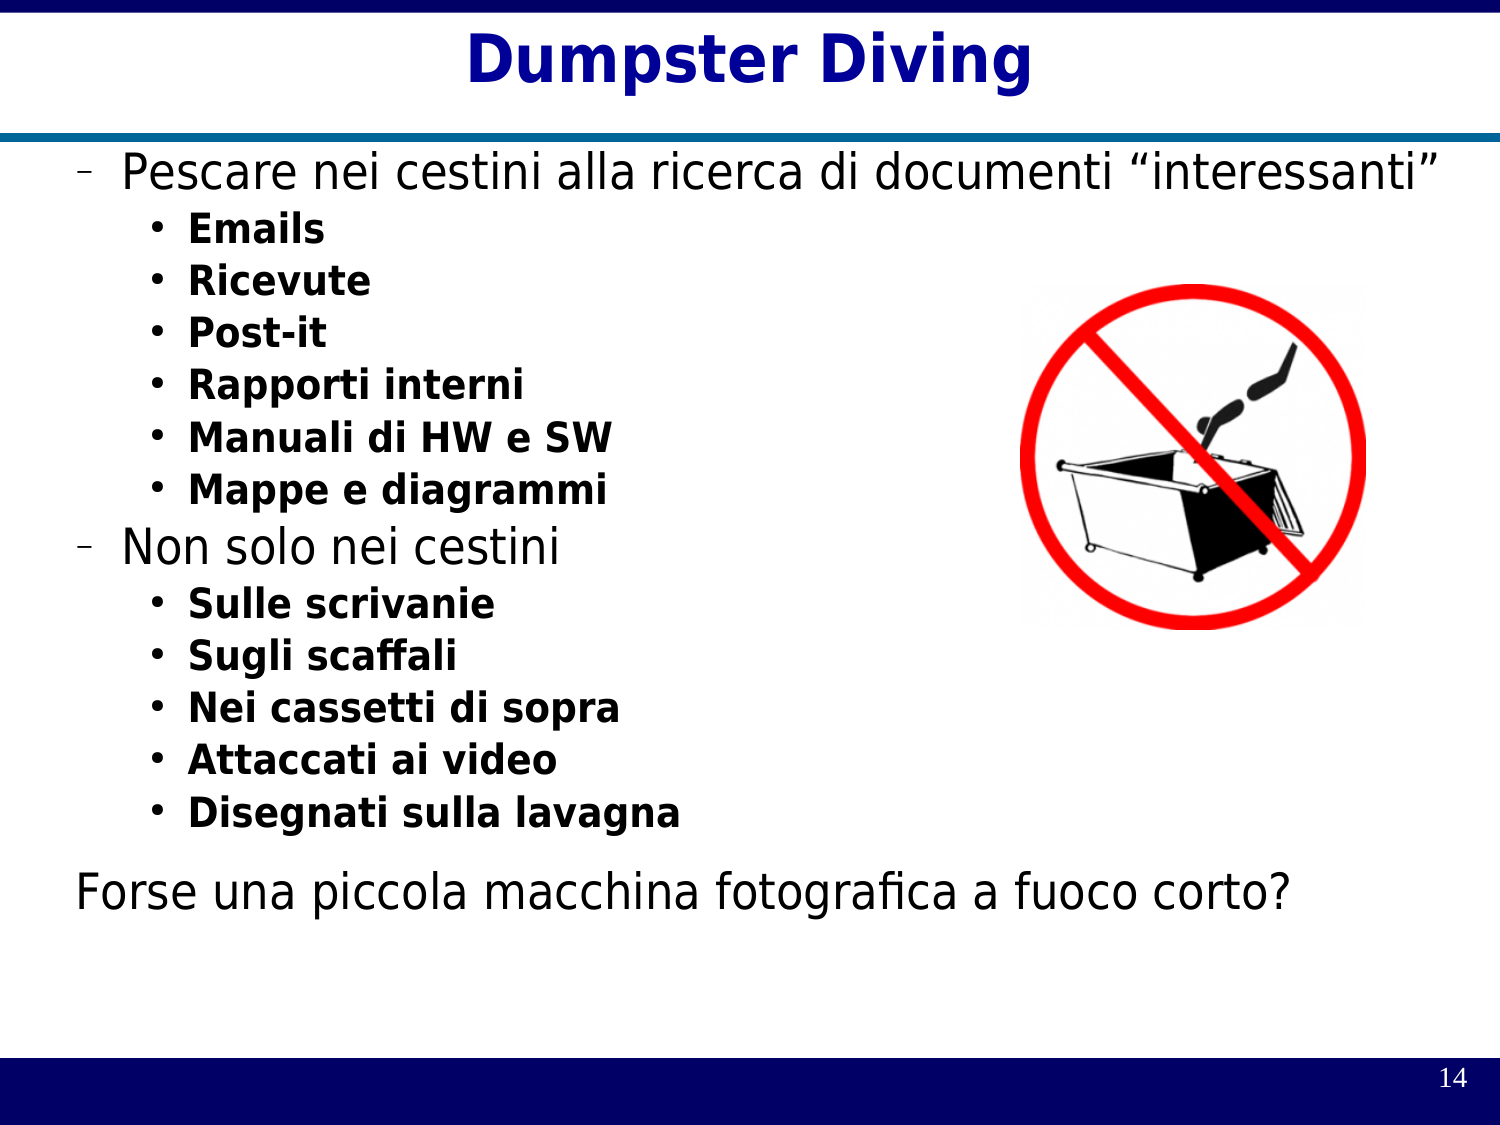

# Dumpster Diving
Pescare nei cestini alla ricerca di documenti “interessanti”
Emails
Ricevute
Post-it
Rapporti interni
Manuali di HW e SW
Mappe e diagrammi
Non solo nei cestini
Sulle scrivanie
Sugli scaffali
Nei cassetti di sopra
Attaccati ai video
Disegnati sulla lavagna
Forse una piccola macchina fotografica a fuoco corto?